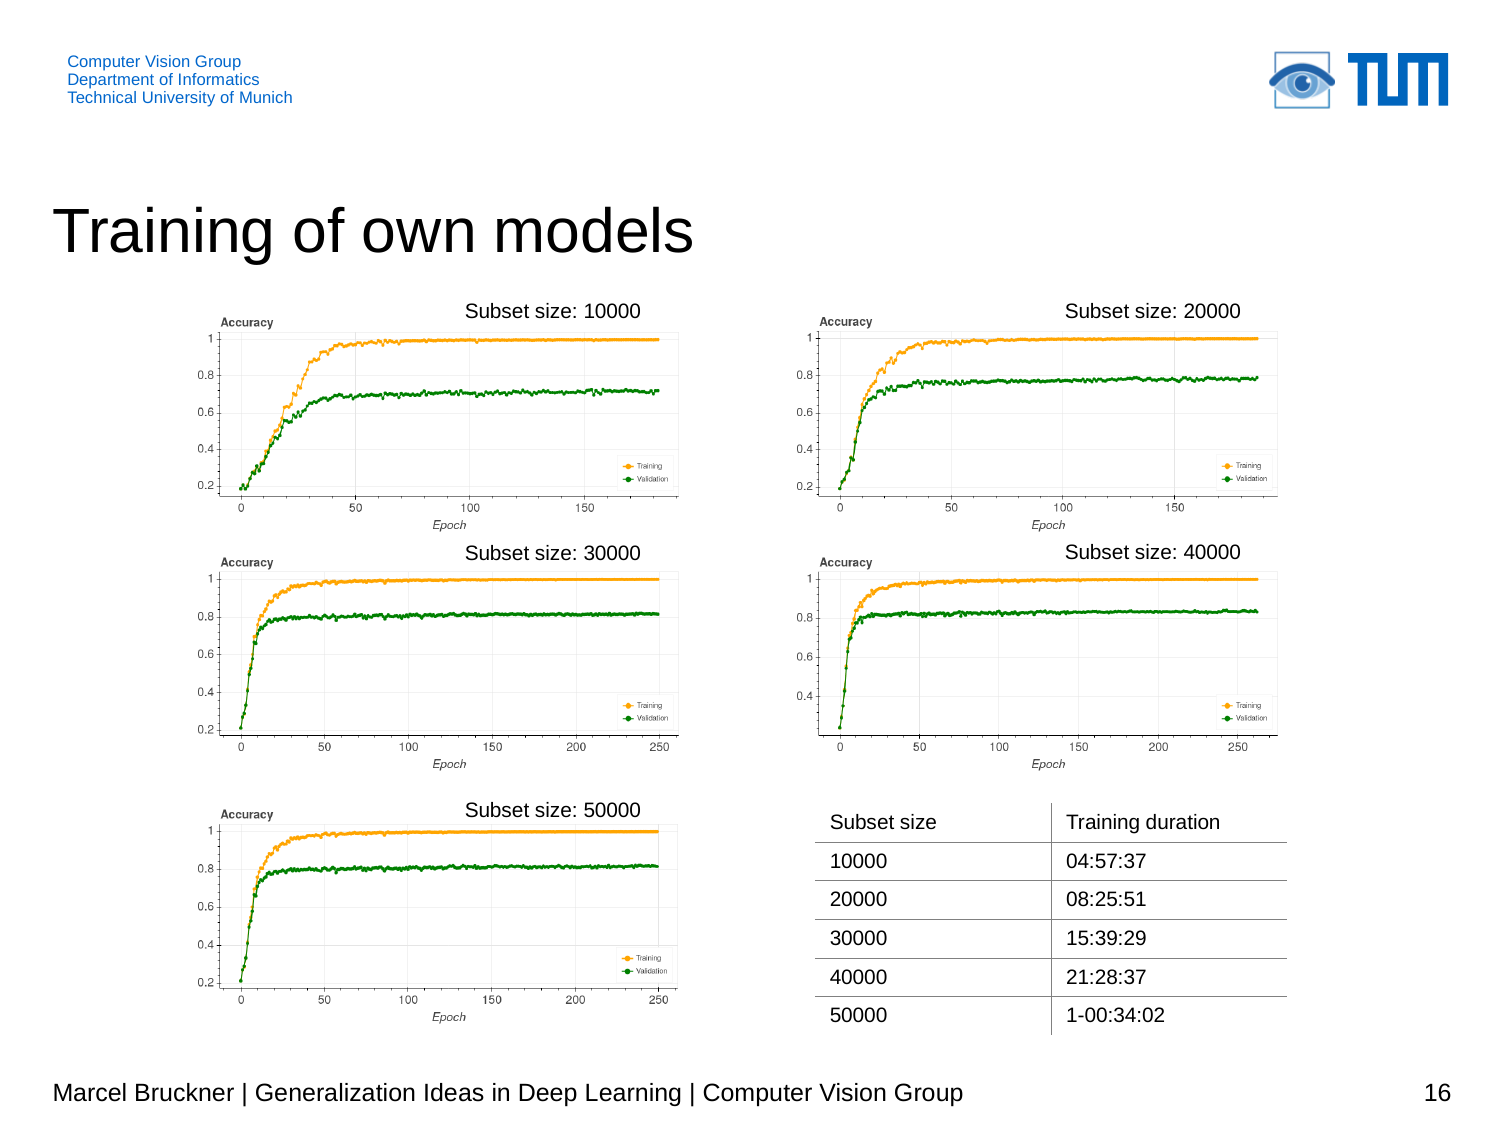

# Training of own models
Subset size: 20000
Subset size: 10000
Subset size: 40000
Subset size: 30000
Subset size: 50000
| Subset size | Training duration |
| --- | --- |
| 10000 | 04:57:37 |
| 20000 | 08:25:51 |
| 30000 | 15:39:29 |
| 40000 | 21:28:37 |
| 50000 | 1-00:34:02 |
Marcel Bruckner | Generalization Ideas in Deep Learning | Computer Vision Group
16